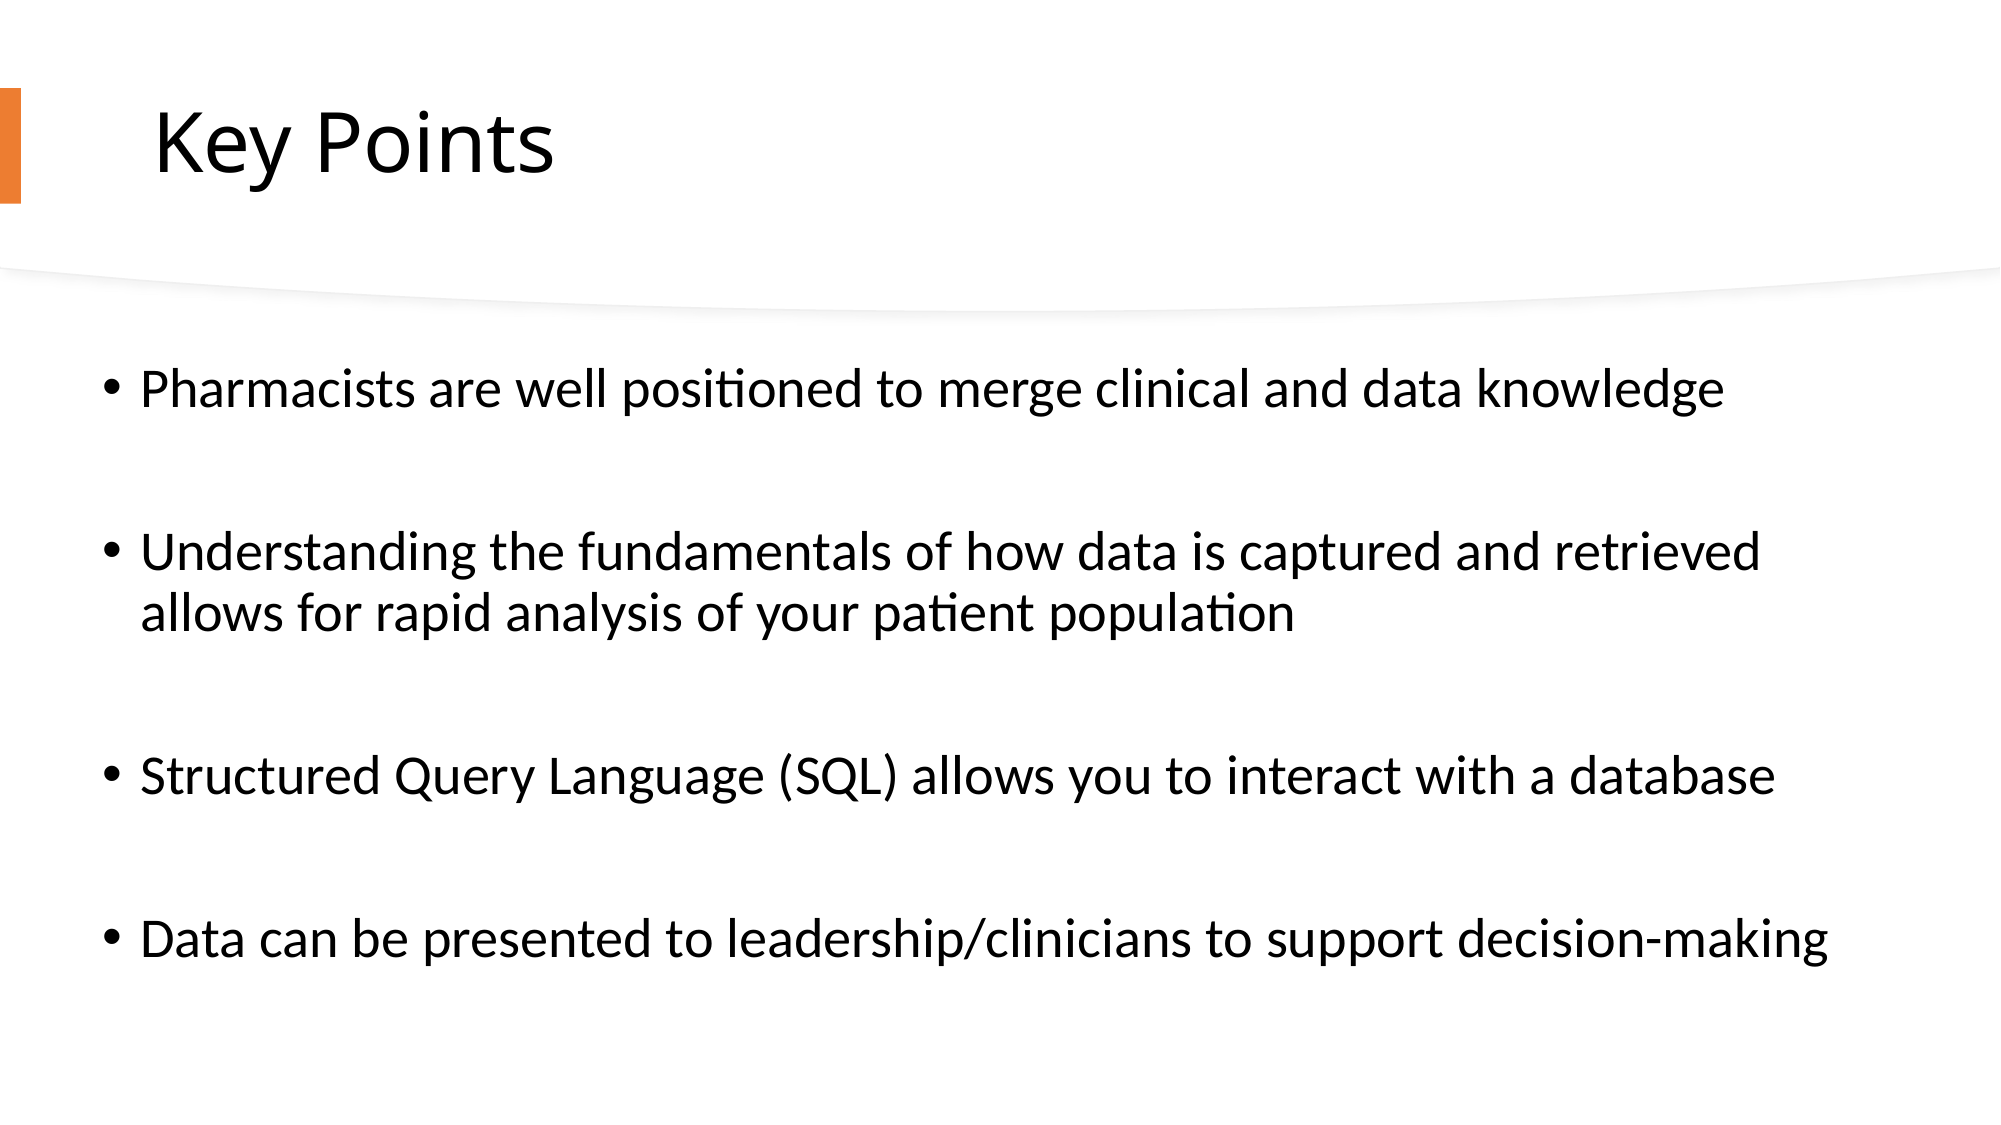

# Key Points
Pharmacists are well positioned to merge clinical and data knowledge
Understanding the fundamentals of how data is captured and retrieved allows for rapid analysis of your patient population
Structured Query Language (SQL) allows you to interact with a database
Data can be presented to leadership/clinicians to support decision-making